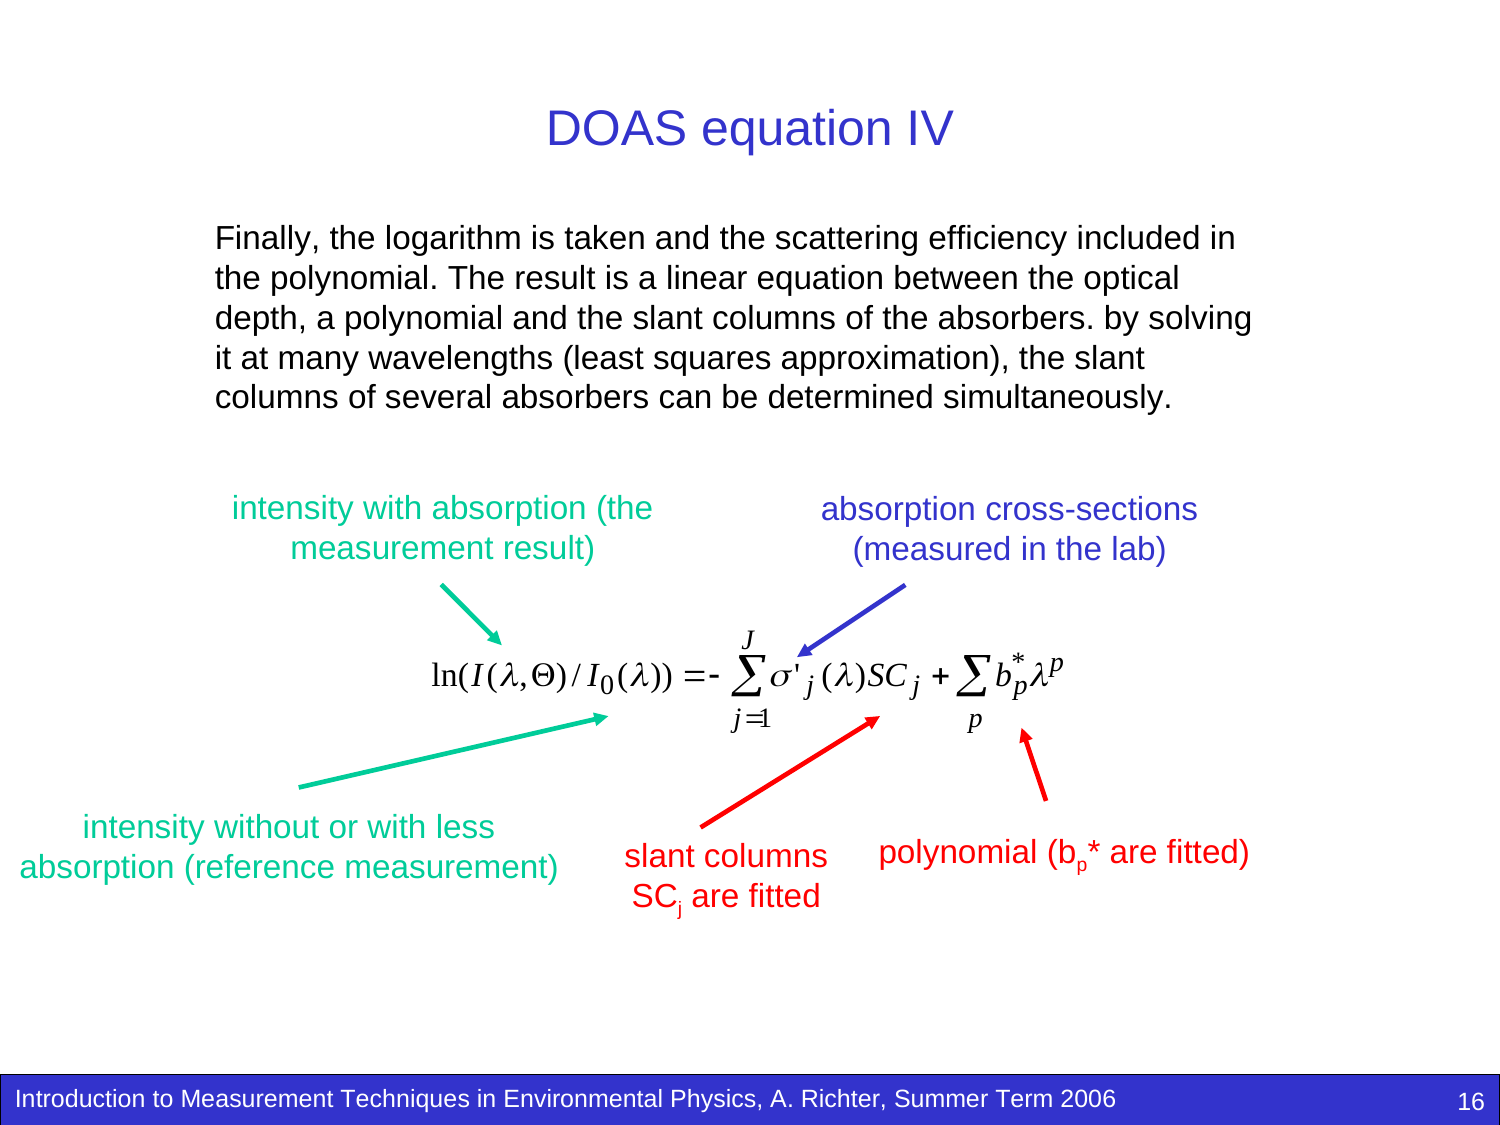

DOAS equation IV
Finally, the logarithm is taken and the scattering efficiency included in the polynomial. The result is a linear equation between the optical depth, a polynomial and the slant columns of the absorbers. by solving it at many wavelengths (least squares approximation), the slant columns of several absorbers can be determined simultaneously.
intensity with absorption (the measurement result)
absorption cross-sections (measured in the lab)
intensity without or with less absorption (reference measurement)
polynomial (bp* are fitted)
slant columns
SCj are fitted
16